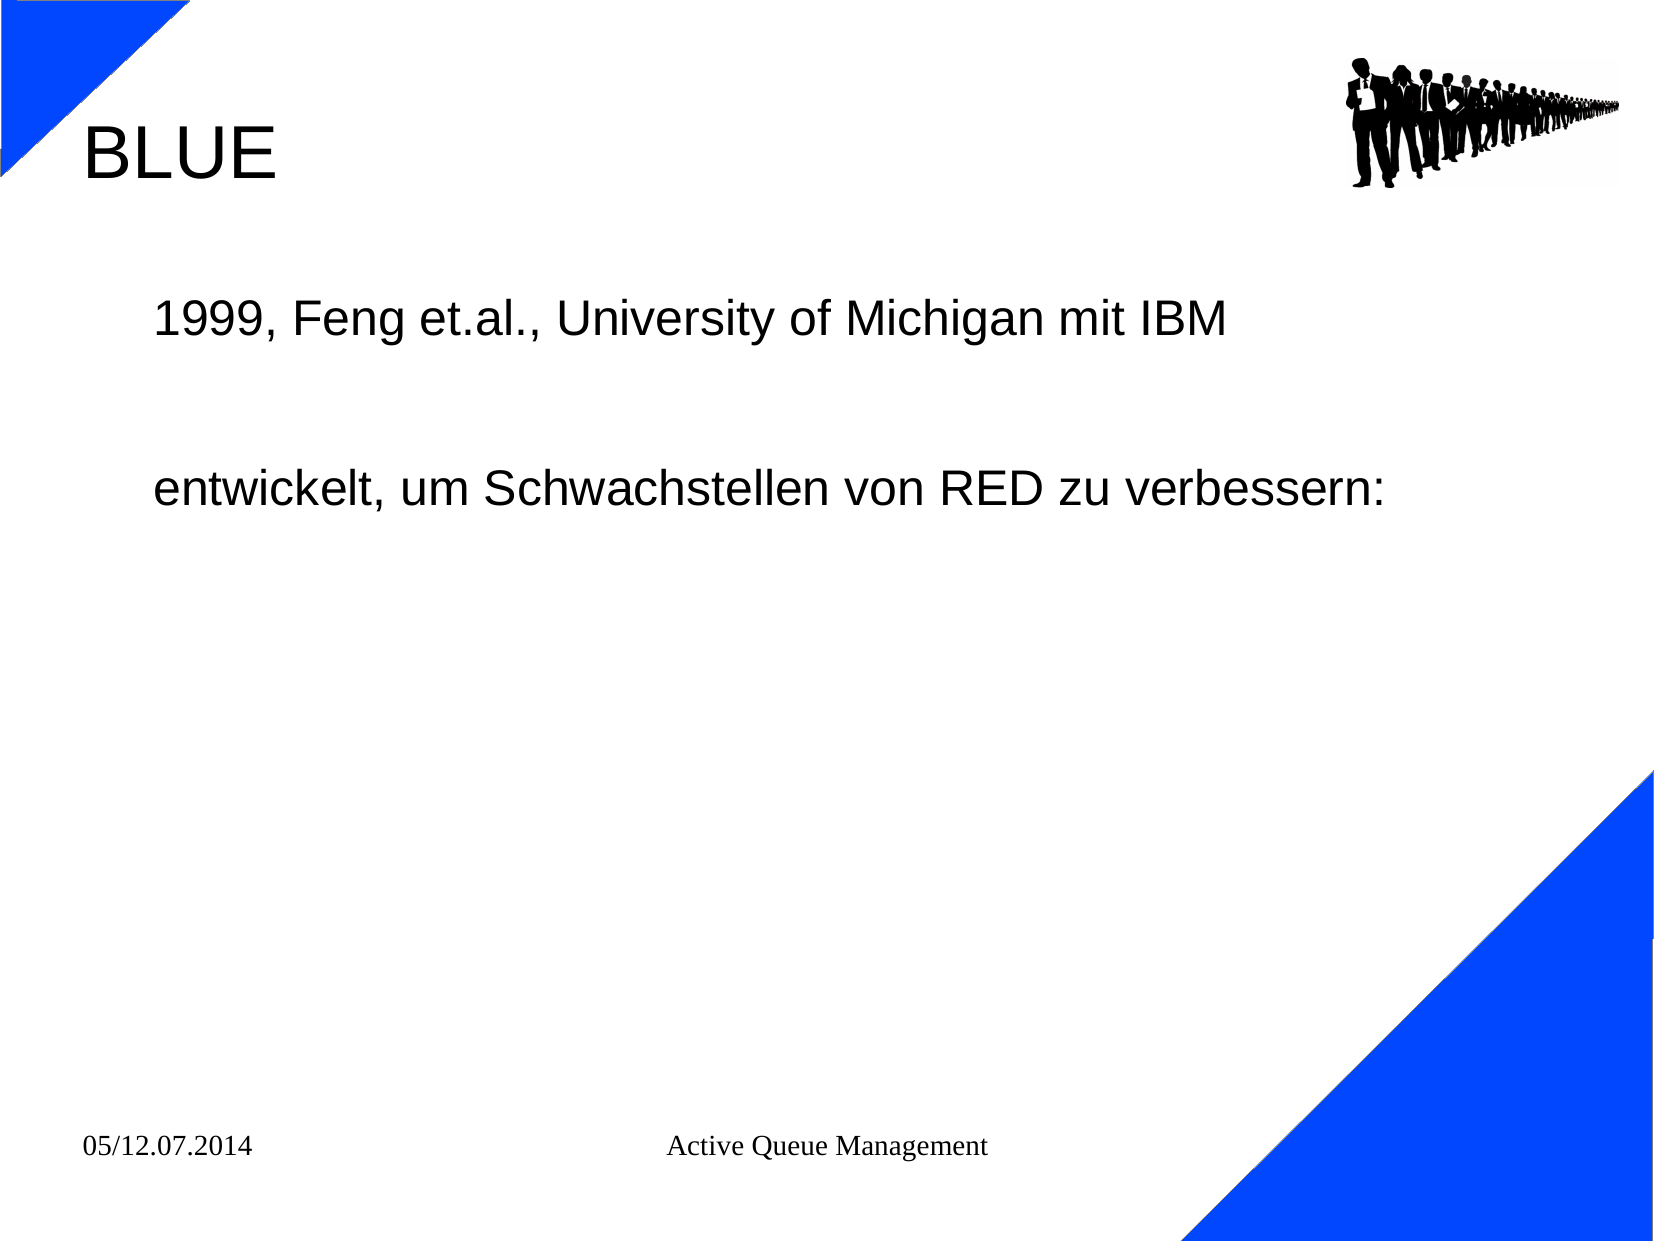

# BLUE
1999, Feng et.al., University of Michigan mit IBM
entwickelt, um Schwachstellen von RED zu verbessern:
05/12.07.2014
Active Queue Management
22